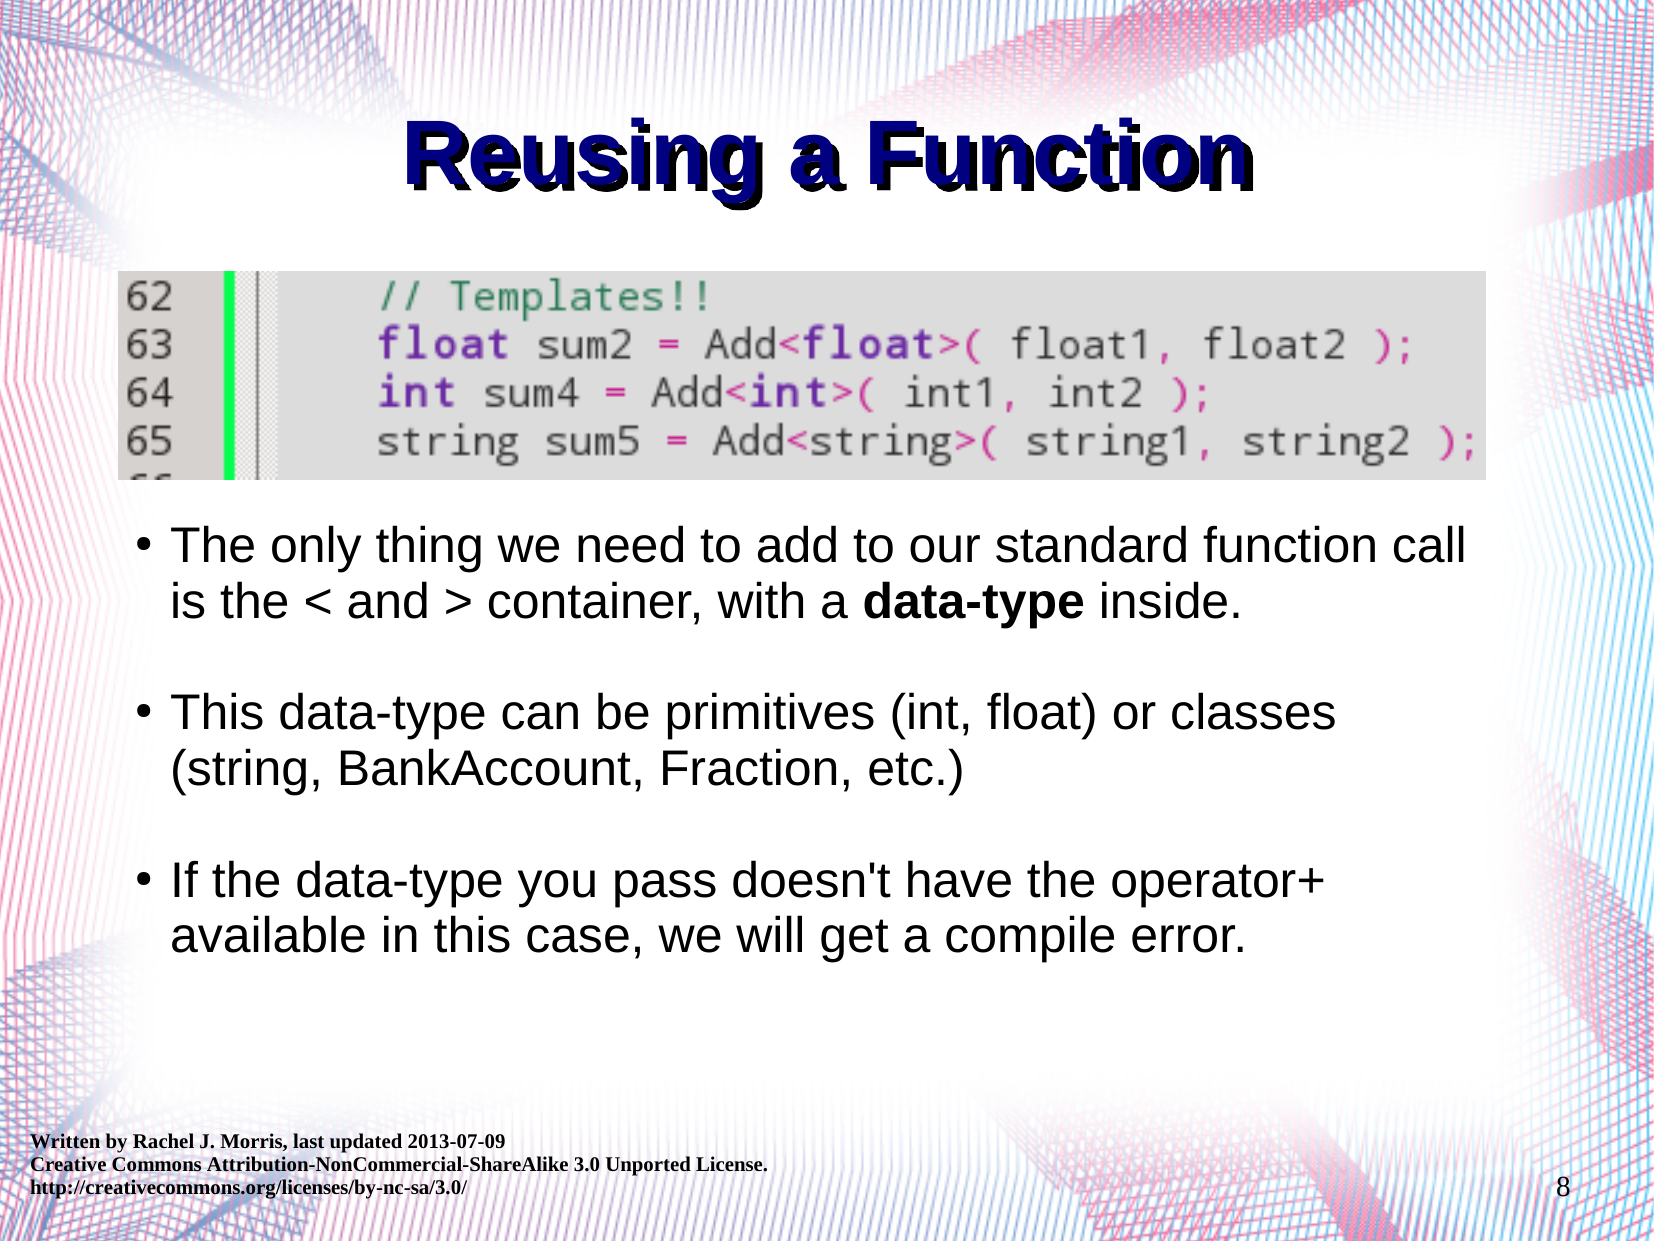

# Reusing a Function
The only thing we need to add to our standard function call is the < and > container, with a data-type inside.
This data-type can be primitives (int, float) or classes (string, BankAccount, Fraction, etc.)
If the data-type you pass doesn't have the operator+ available in this case, we will get a compile error.
8